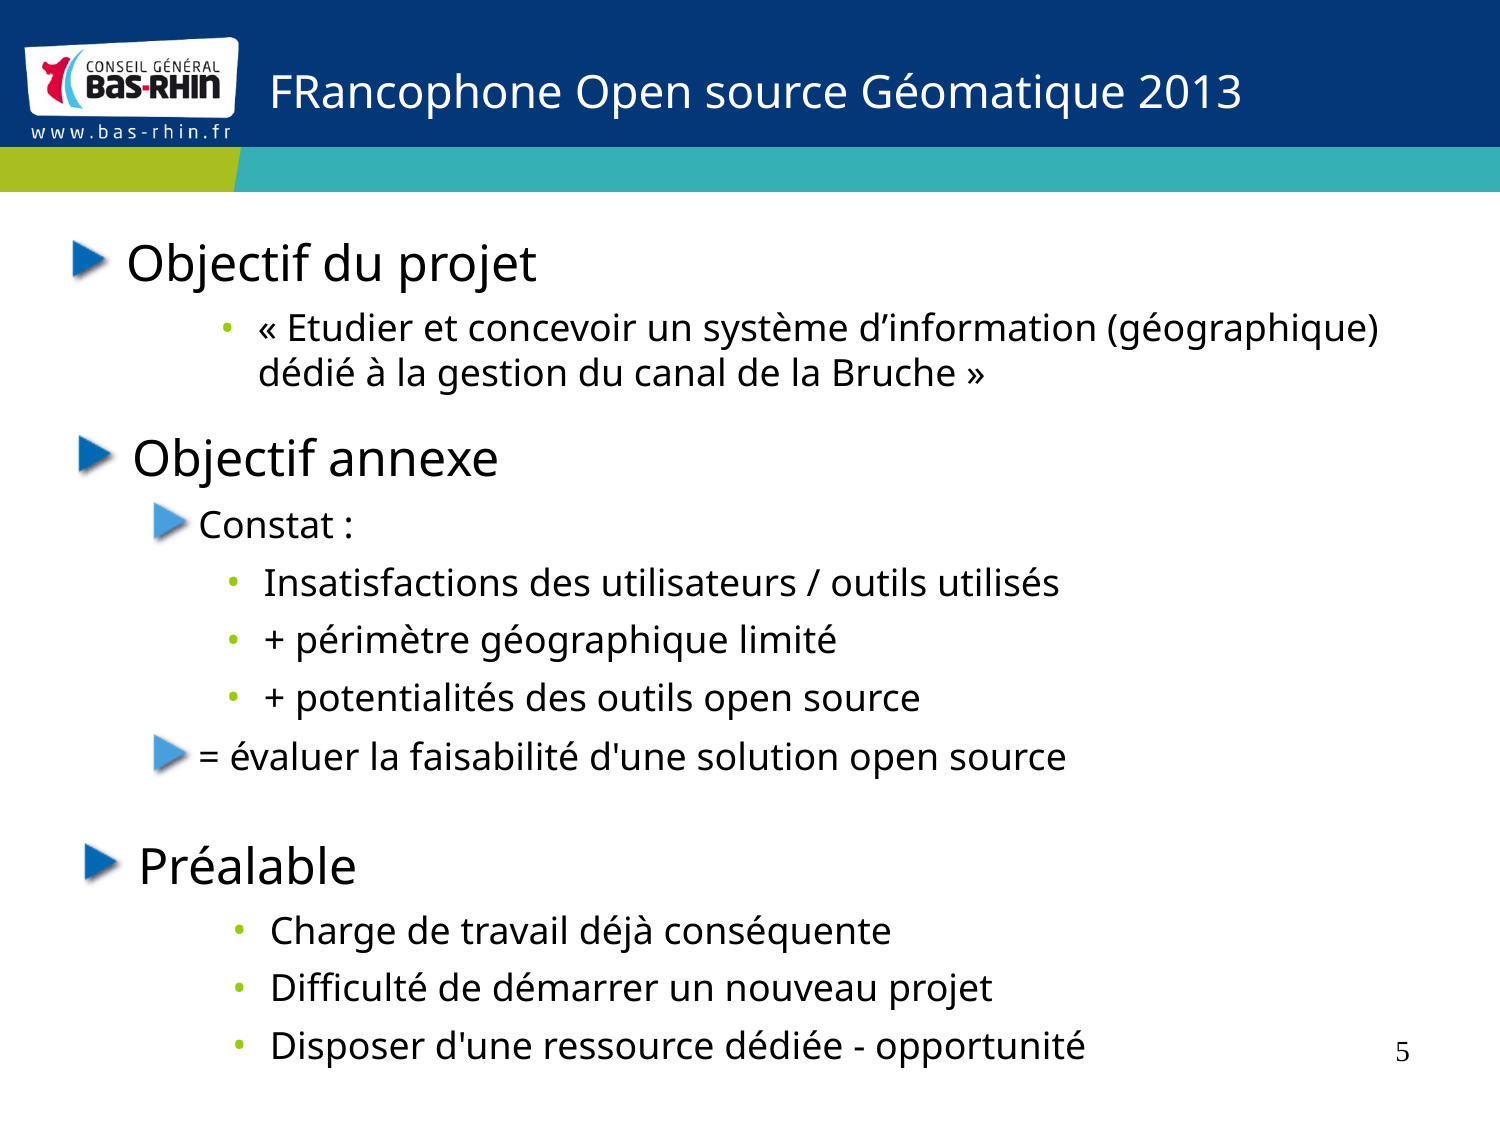

# FRancophone Open source Géomatique 2013
Objectif du projet
« Etudier et concevoir un système d’information (géographique) dédié à la gestion du canal de la Bruche »
Objectif annexe
Constat :
Insatisfactions des utilisateurs / outils utilisés
+ périmètre géographique limité
+ potentialités des outils open source
= évaluer la faisabilité d'une solution open source
Préalable
Charge de travail déjà conséquente
Difficulté de démarrer un nouveau projet
Disposer d'une ressource dédiée - opportunité
5